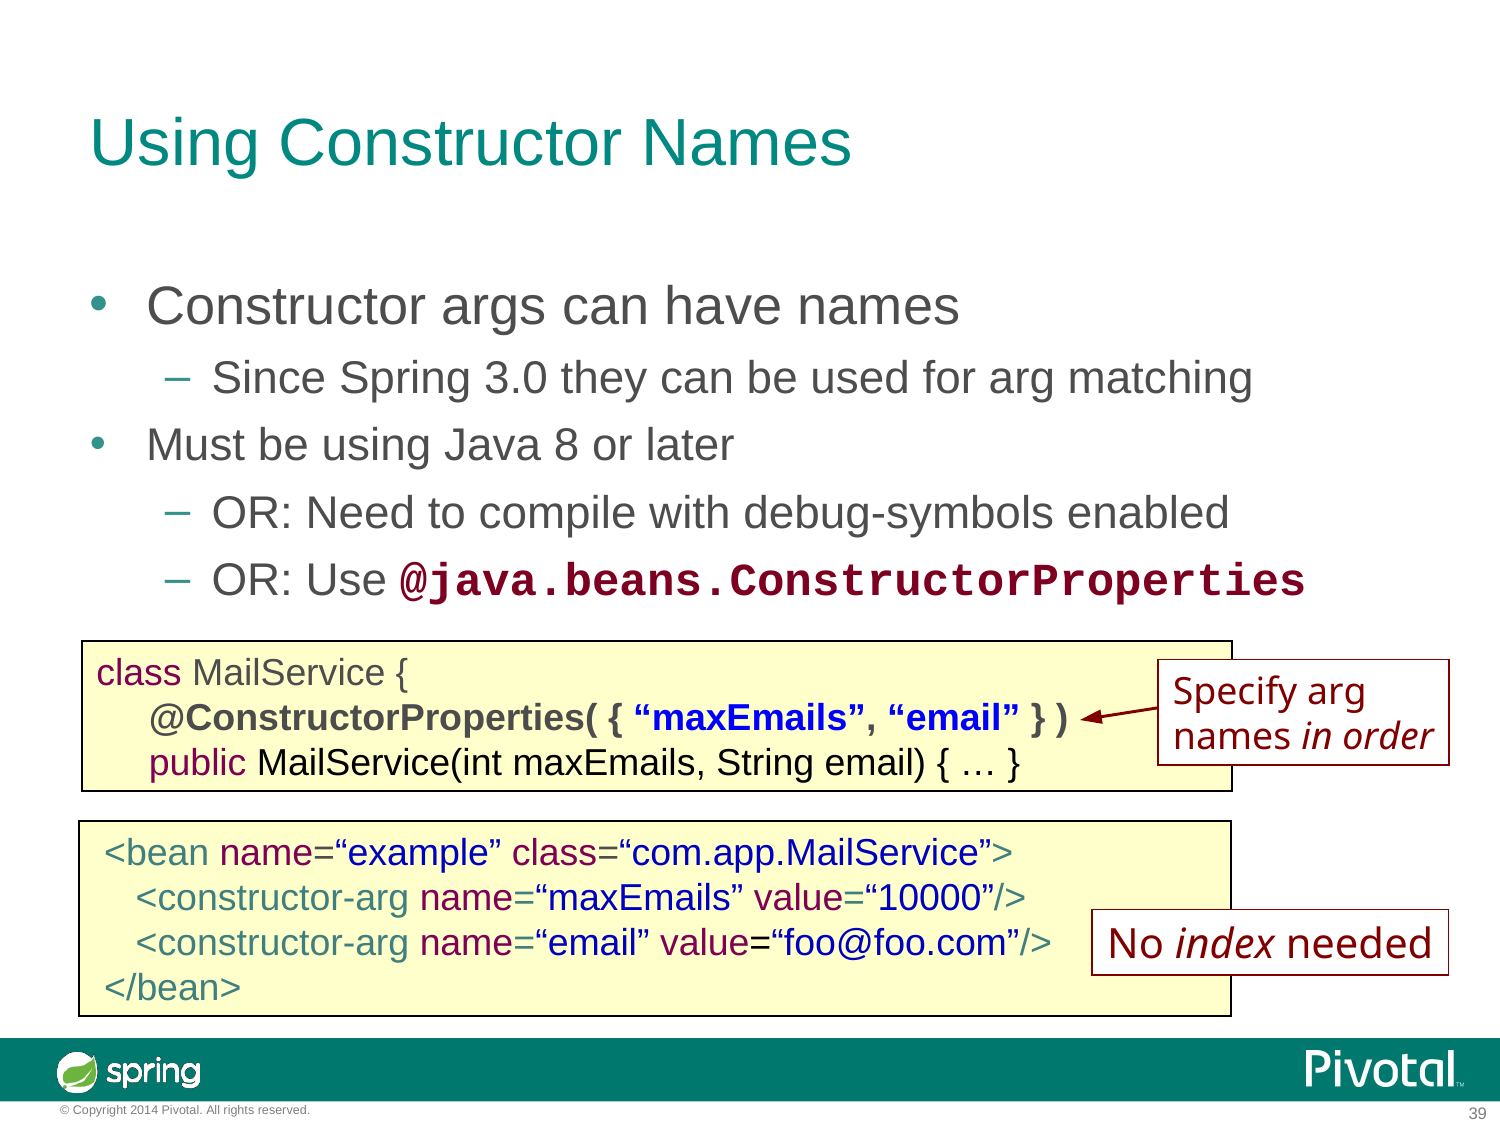

# Using Constructor Names
Constructor args can have names
Since Spring 3.0 they can be used for arg matching
Must be using Java 8 or later
OR: Need to compile with debug-symbols enabled
OR: Use @java.beans.ConstructorProperties
class MailService {
 @ConstructorProperties( { “maxEmails”, “email” } )
 public MailService(int maxEmails, String email) { … }
Specify arg
names in order
 <bean name=“example” class=“com.app.MailService”>
 <constructor-arg name=“maxEmails” value=“10000”/>
 <constructor-arg name=“email” value=“foo@foo.com”/>
 </bean>
No index needed